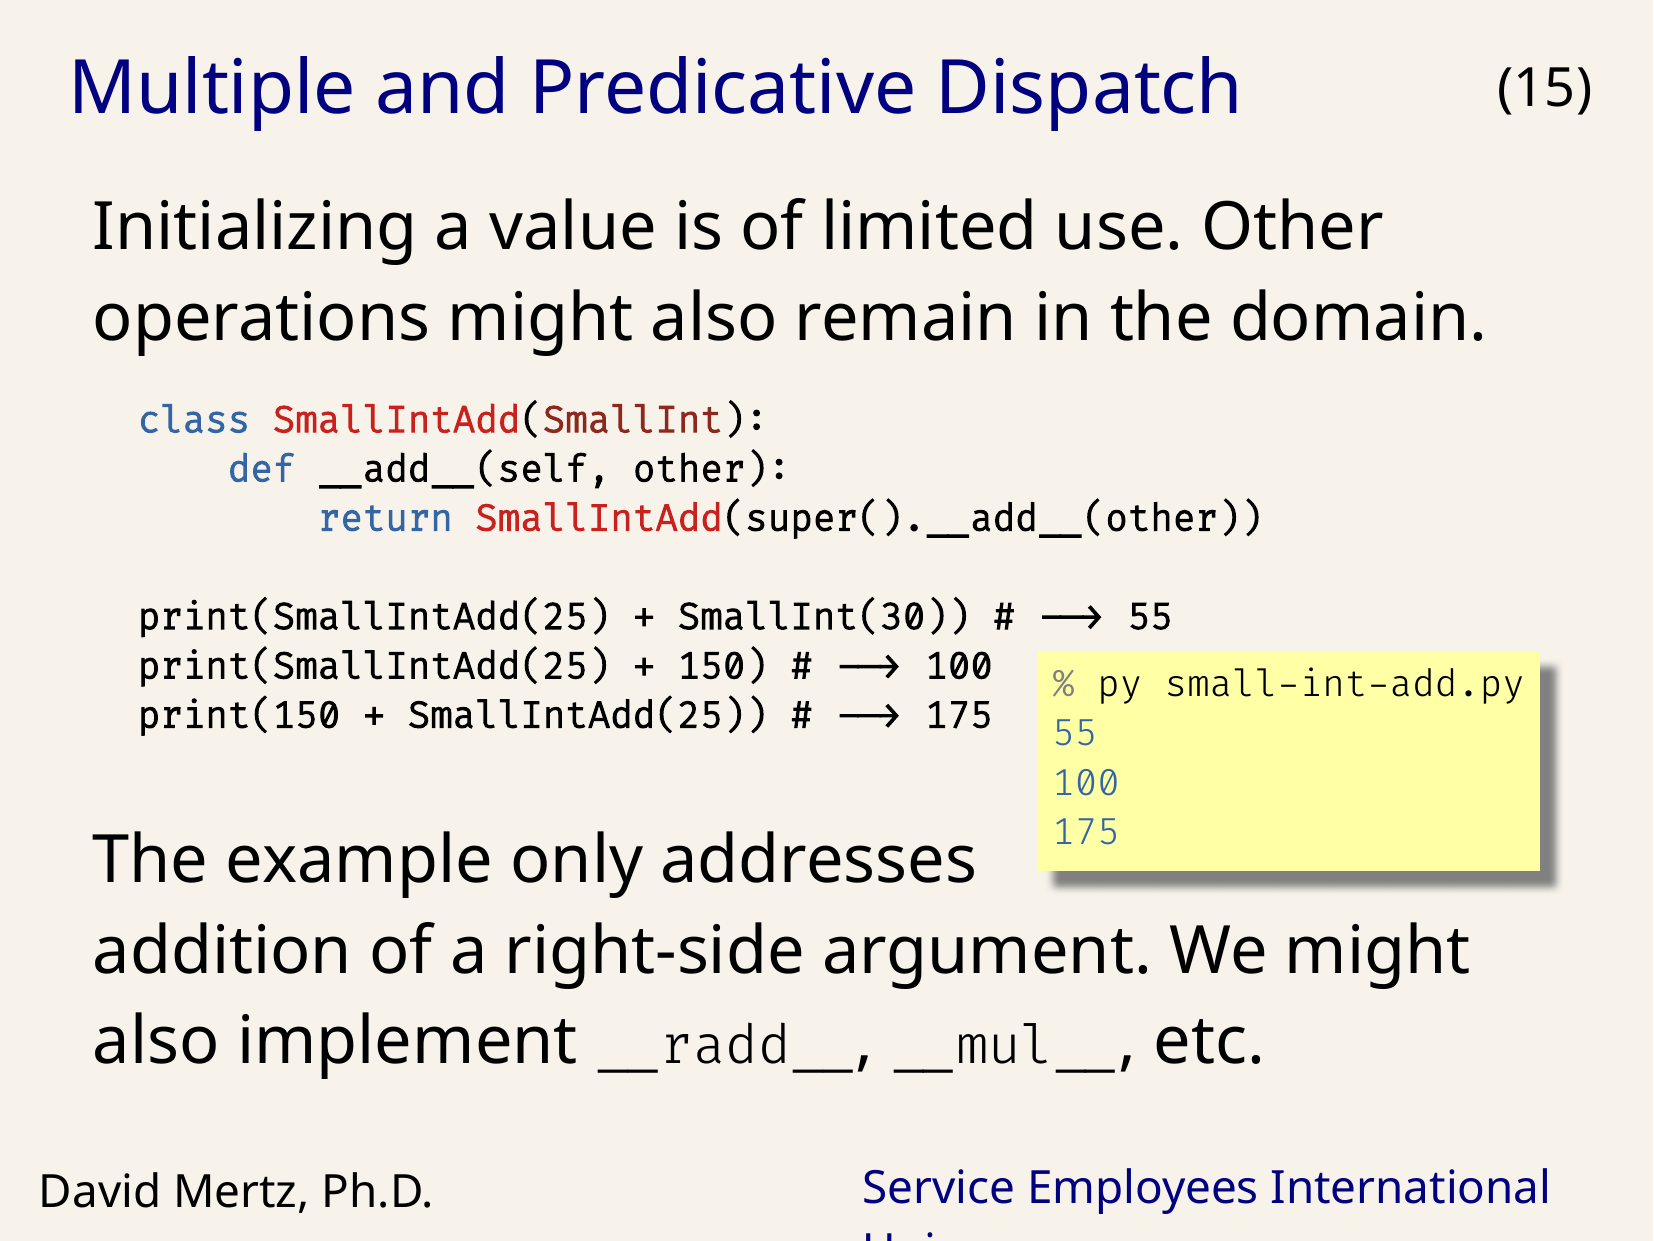

Initializing a value is of limited use. Other operations might also remain in the domain.
class SmallIntAdd(SmallInt):
 def __add__(self, other):
 return SmallIntAdd(super().__add__(other))
print(SmallIntAdd(25) + SmallInt(30)) # --> 55
print(SmallIntAdd(25) + 150) # --> 100
print(150 + SmallIntAdd(25)) # --> 175
% py small-int-add.py
55
100
175
The example only addresses
addition of a right-side argument. We might also implement __radd__, __mul__, etc.